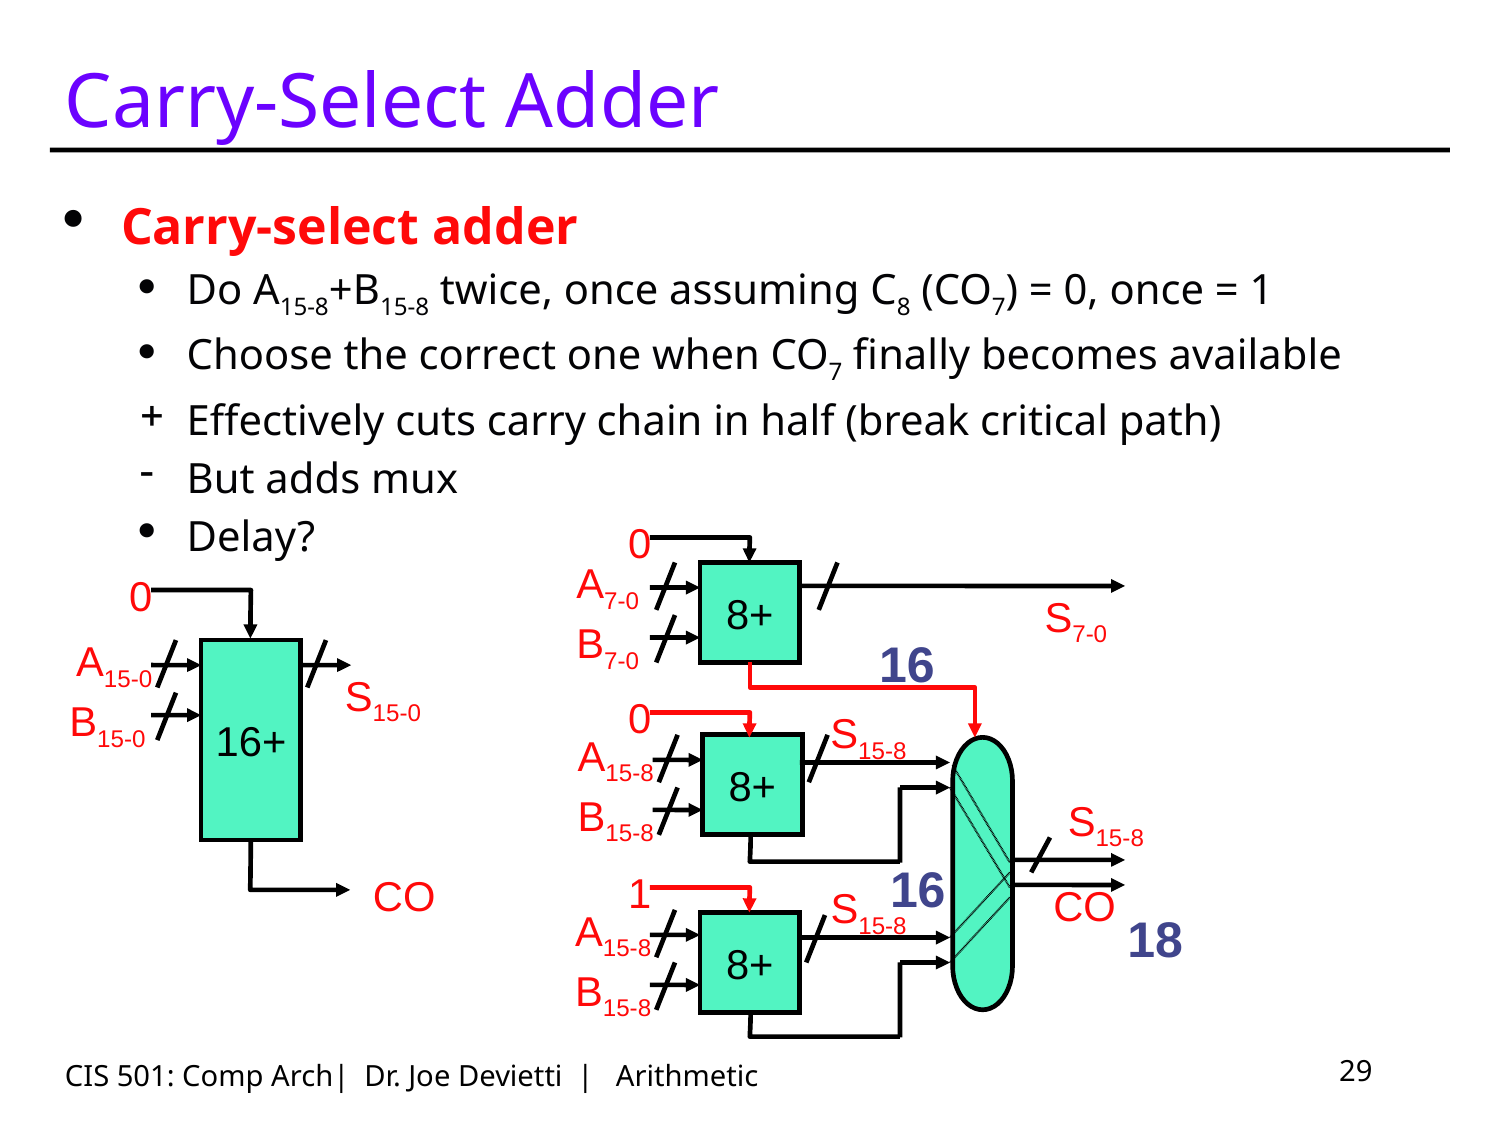

Carry-Select Adder
Carry-select adder
Do A15-8+B15-8 twice, once assuming C8 (CO7) = 0, once = 1
Choose the correct one when CO7 finally becomes available
Effectively cuts carry chain in half (break critical path)
But adds mux
Delay?
0
A7-0
0
A15-0
16+
S15-0
B15-0
8+
S7-0
B7-0
16
0
S15-8
A15-8
8+
B15-8
S15-8
16
1
CO
CO
S15-8
A15-8
18
8+
B15-8
CIS 501: Comp Arch| Dr. Joe Devietti | Arithmetic